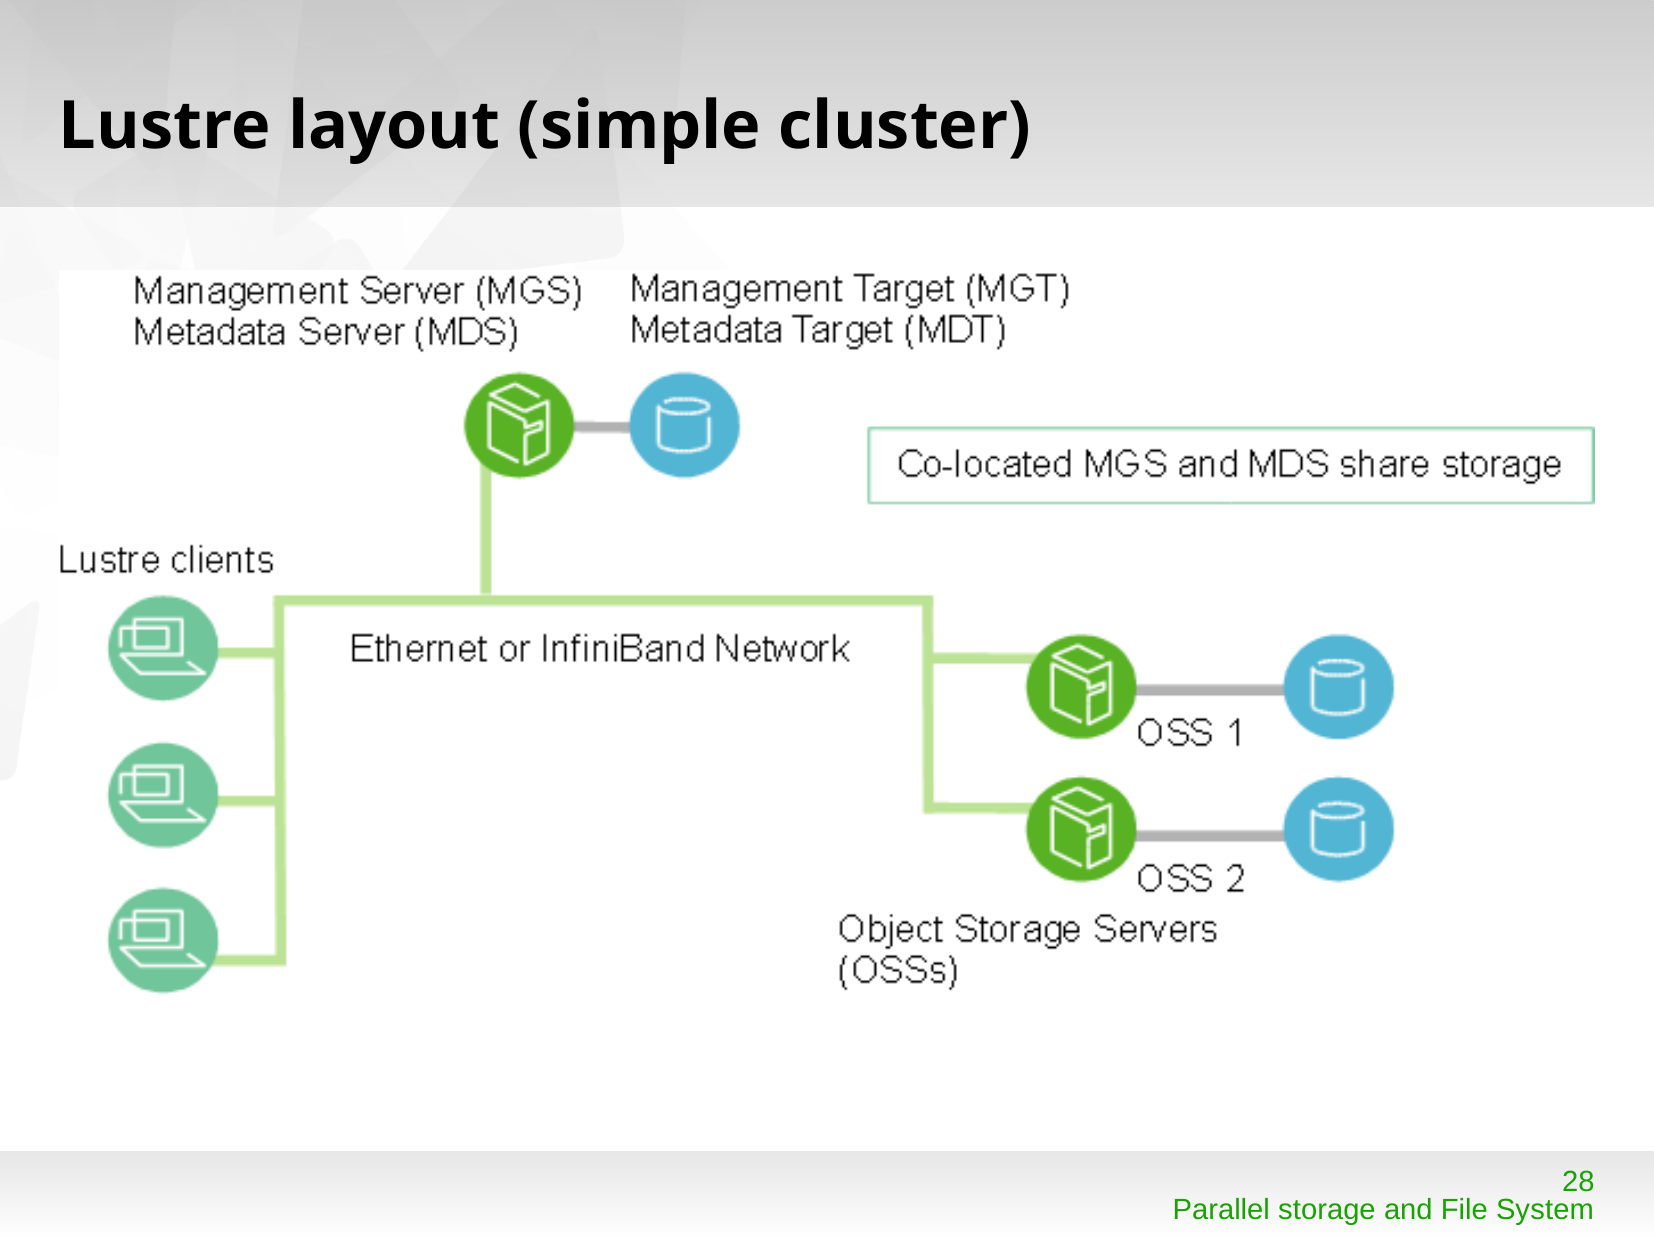

# Lustre layout (simple cluster)
28
Parallel storage and File System